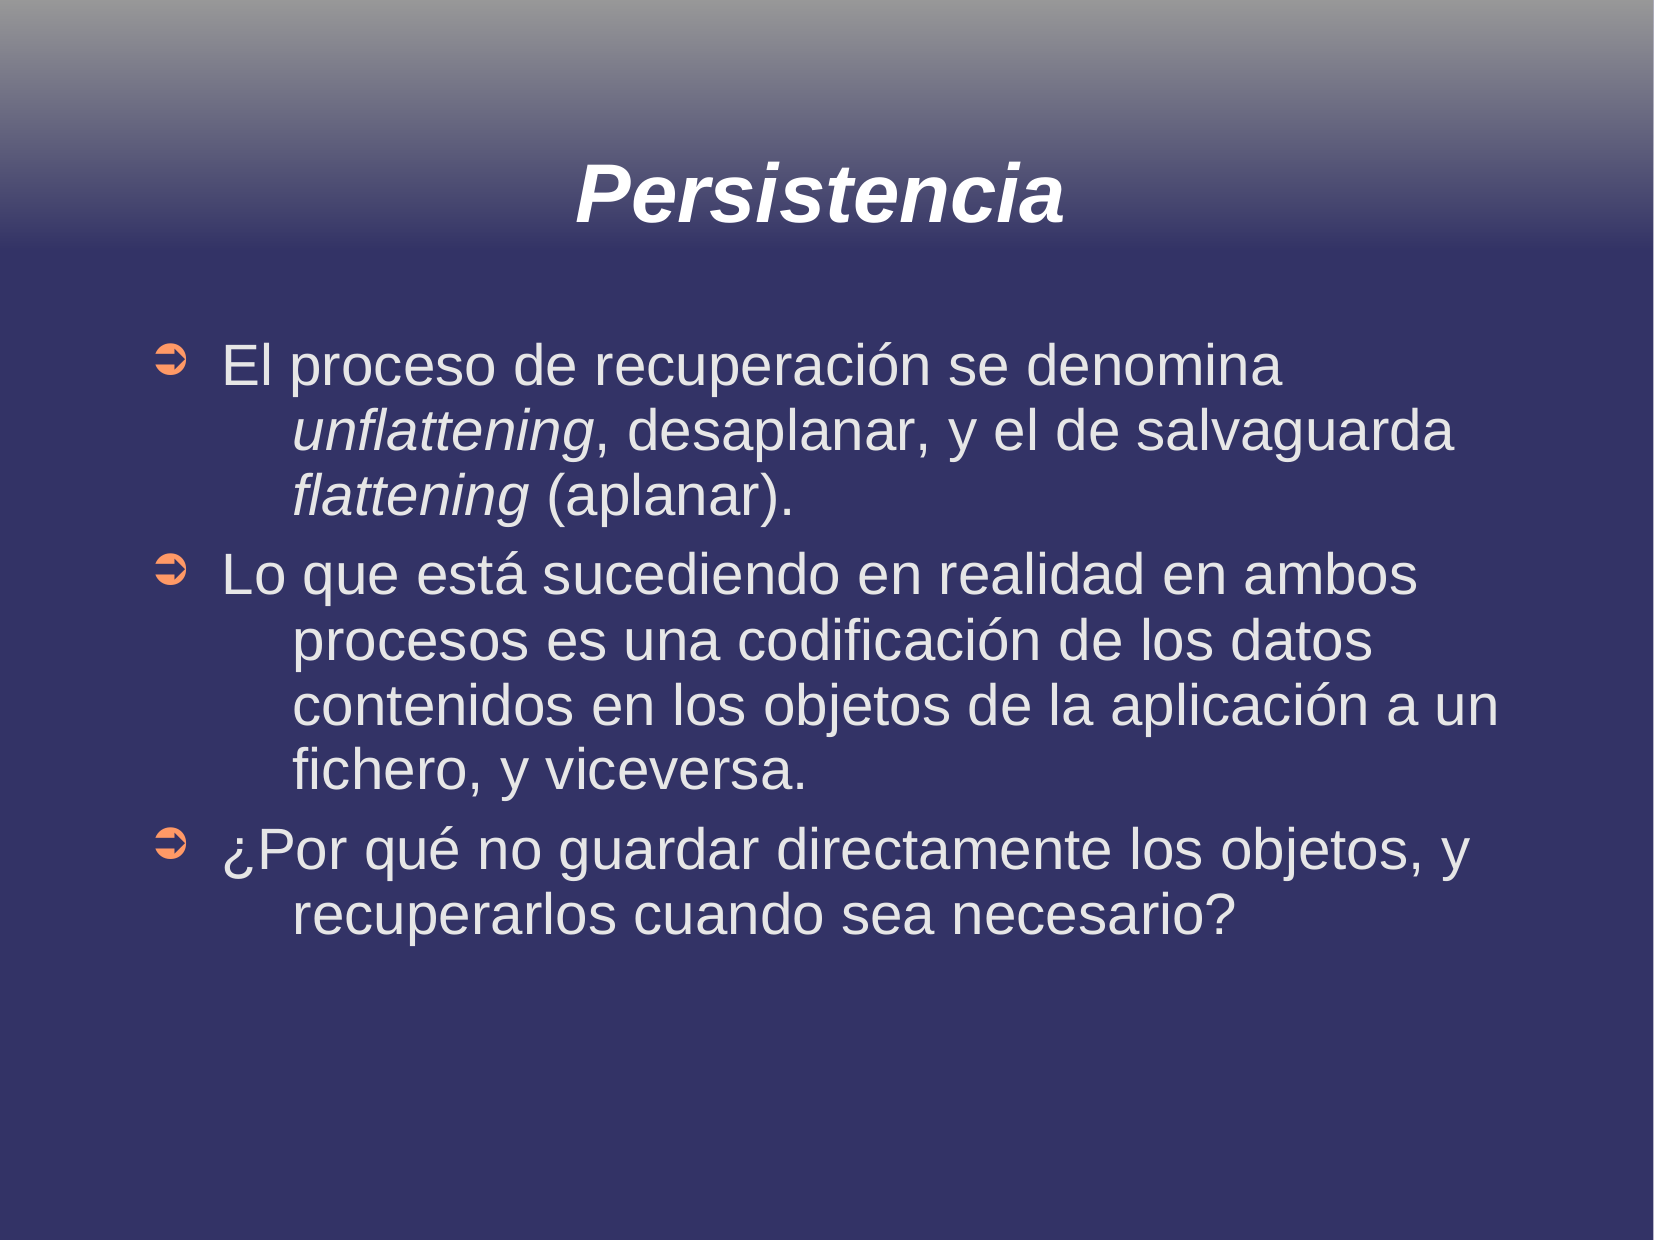

# Persistencia
El proceso de recuperación se denomina unflattening, desaplanar, y el de salvaguarda flattening (aplanar).
Lo que está sucediendo en realidad en ambos procesos es una codificación de los datos contenidos en los objetos de la aplicación a un fichero, y viceversa.
¿Por qué no guardar directamente los objetos, y recuperarlos cuando sea necesario?